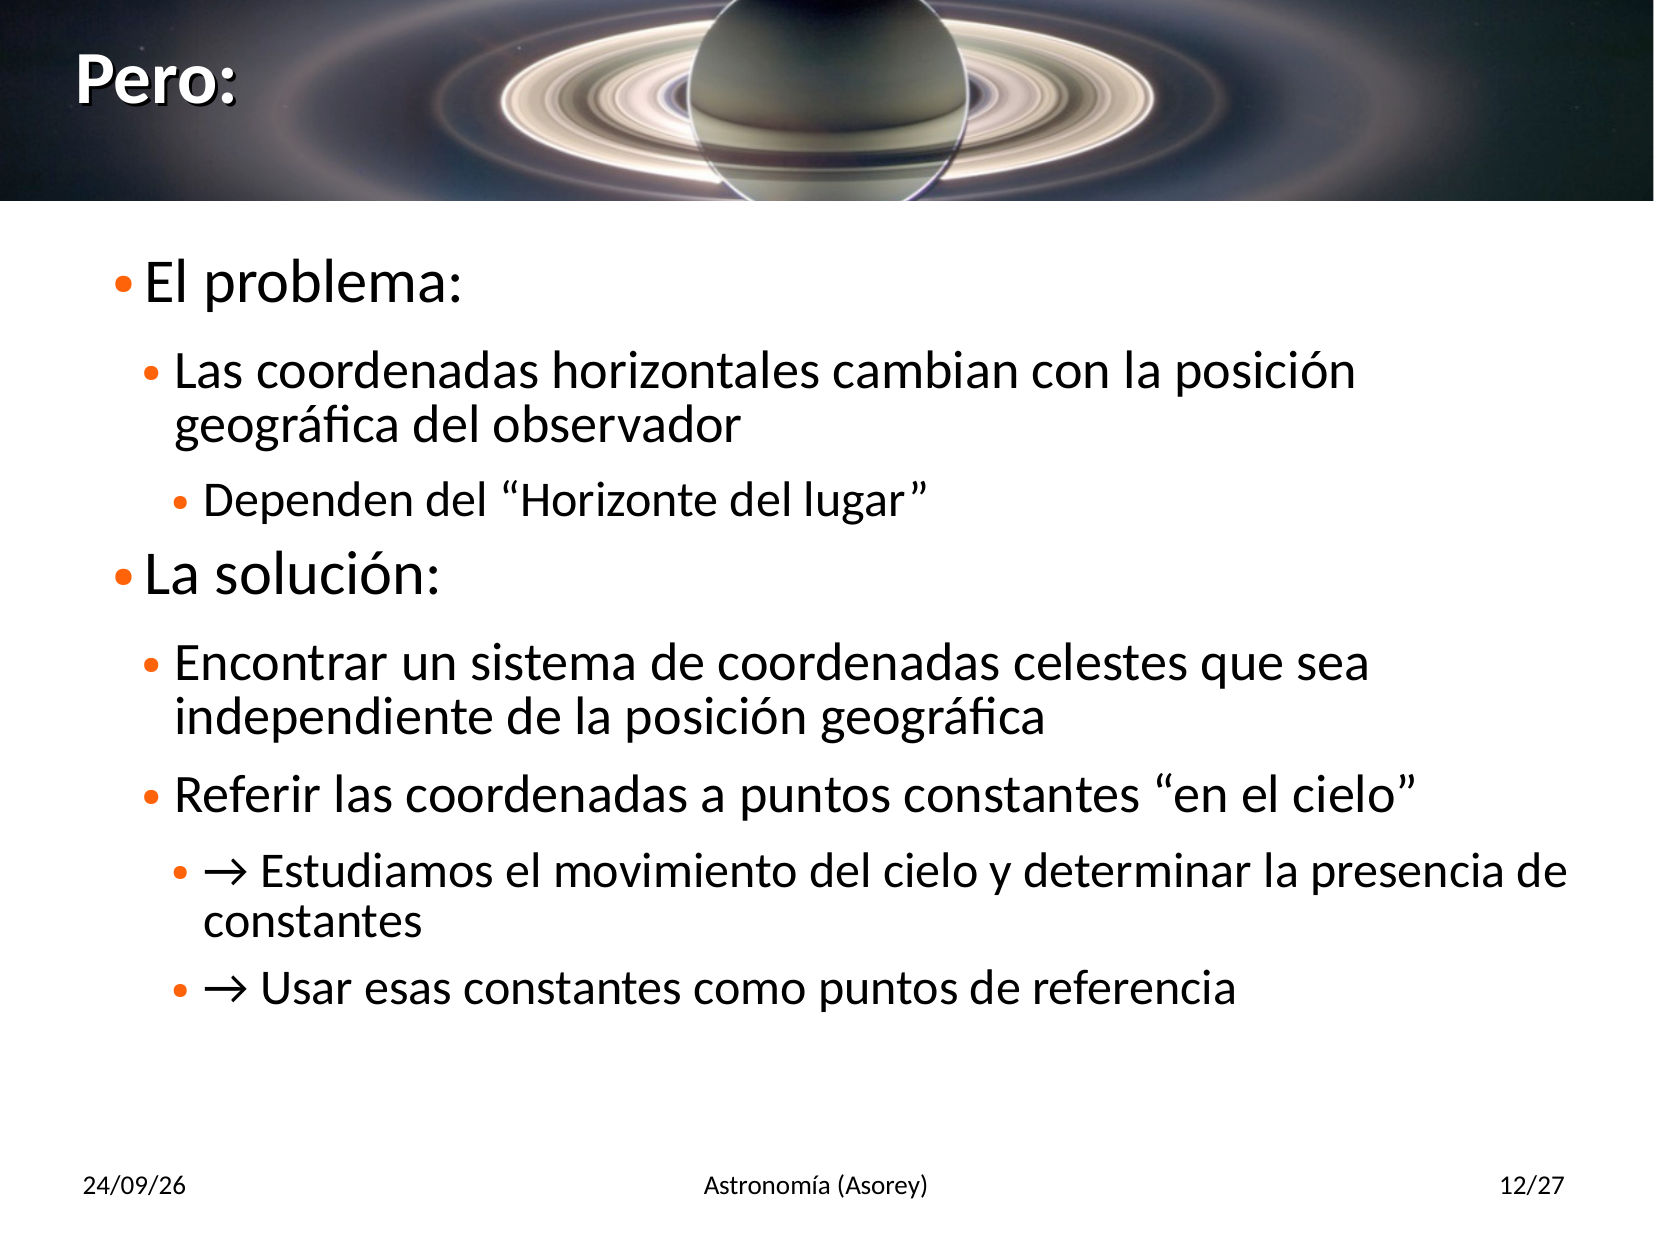

# Pero:
El problema:
Las coordenadas horizontales cambian con la posición geográfica del observador
Dependen del “Horizonte del lugar”
La solución:
Encontrar un sistema de coordenadas celestes que sea independiente de la posición geográfica
Referir las coordenadas a puntos constantes “en el cielo”
→ Estudiamos el movimiento del cielo y determinar la presencia de constantes
→ Usar esas constantes como puntos de referencia
Astronomía (Asorey)
12